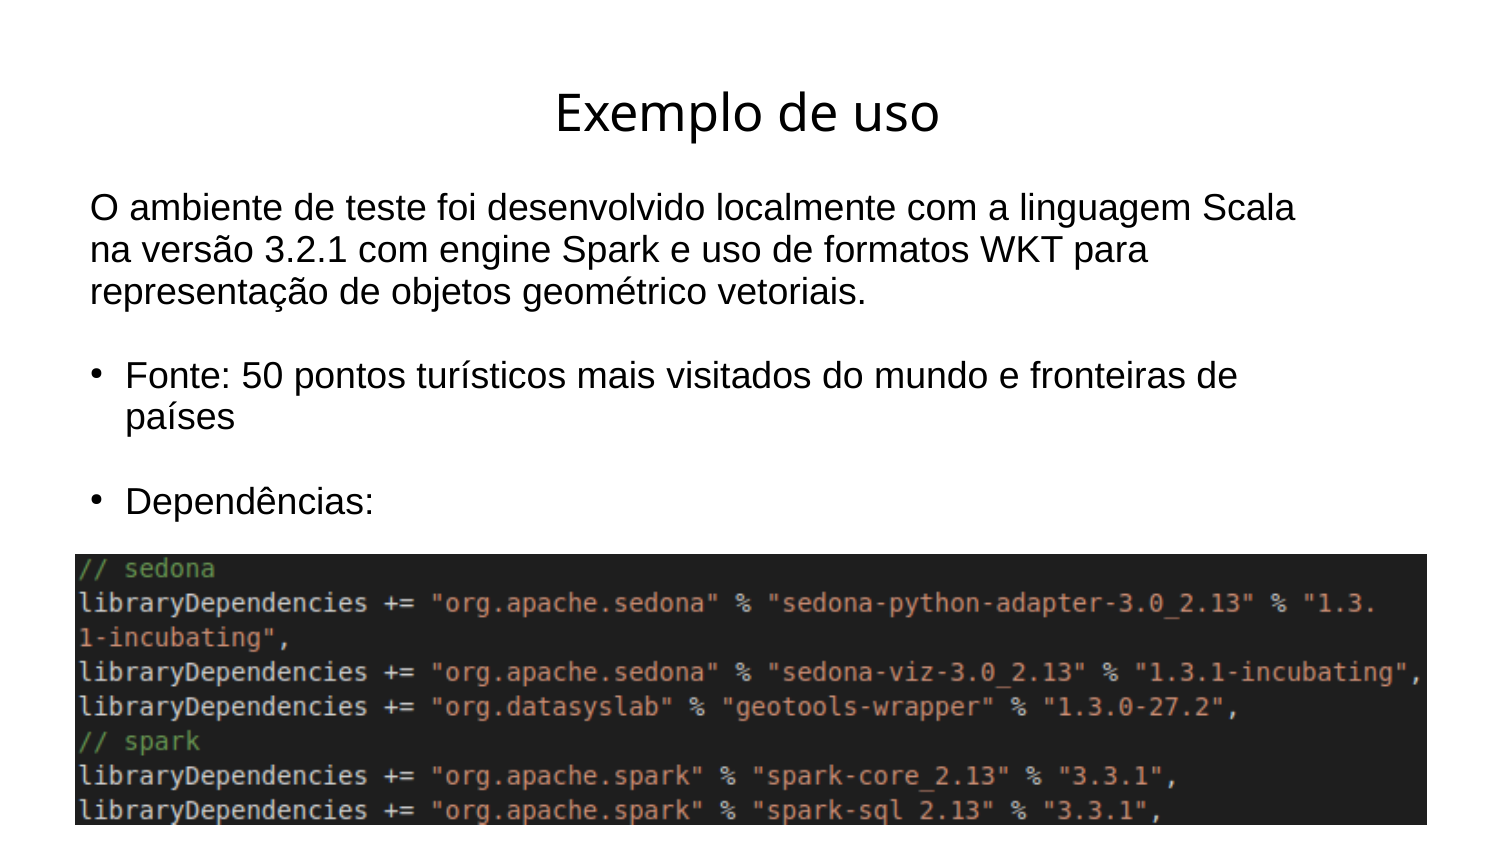

# Exemplo de uso
O ambiente de teste foi desenvolvido localmente com a linguagem Scala na versão 3.2.1 com engine Spark e uso de formatos WKT para representação de objetos geométrico vetoriais.
Fonte: 50 pontos turísticos mais visitados do mundo e fronteiras de países
Dependências: